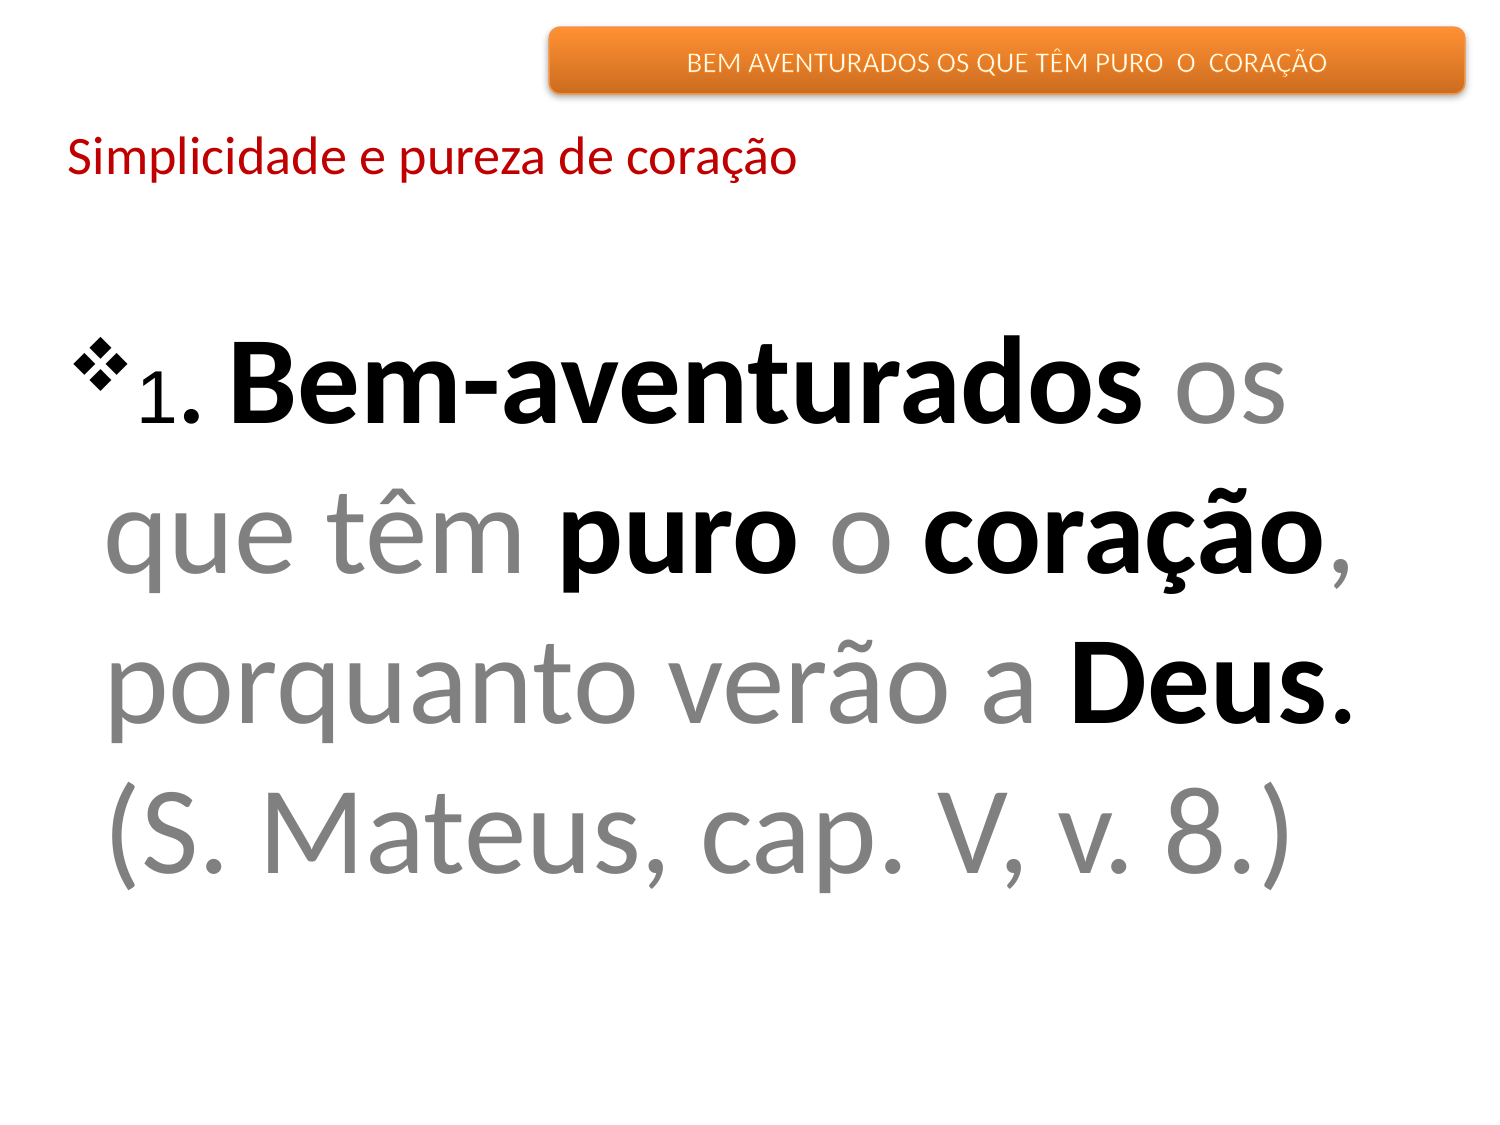

BEM AVENTURADOS OS QUE TÊM PURO O CORAÇÃO
Simplicidade e pureza de coração
1. Bem-aventurados os que têm puro o coração, porquanto verão a Deus. (S. Mateus, cap. V, v. 8.)